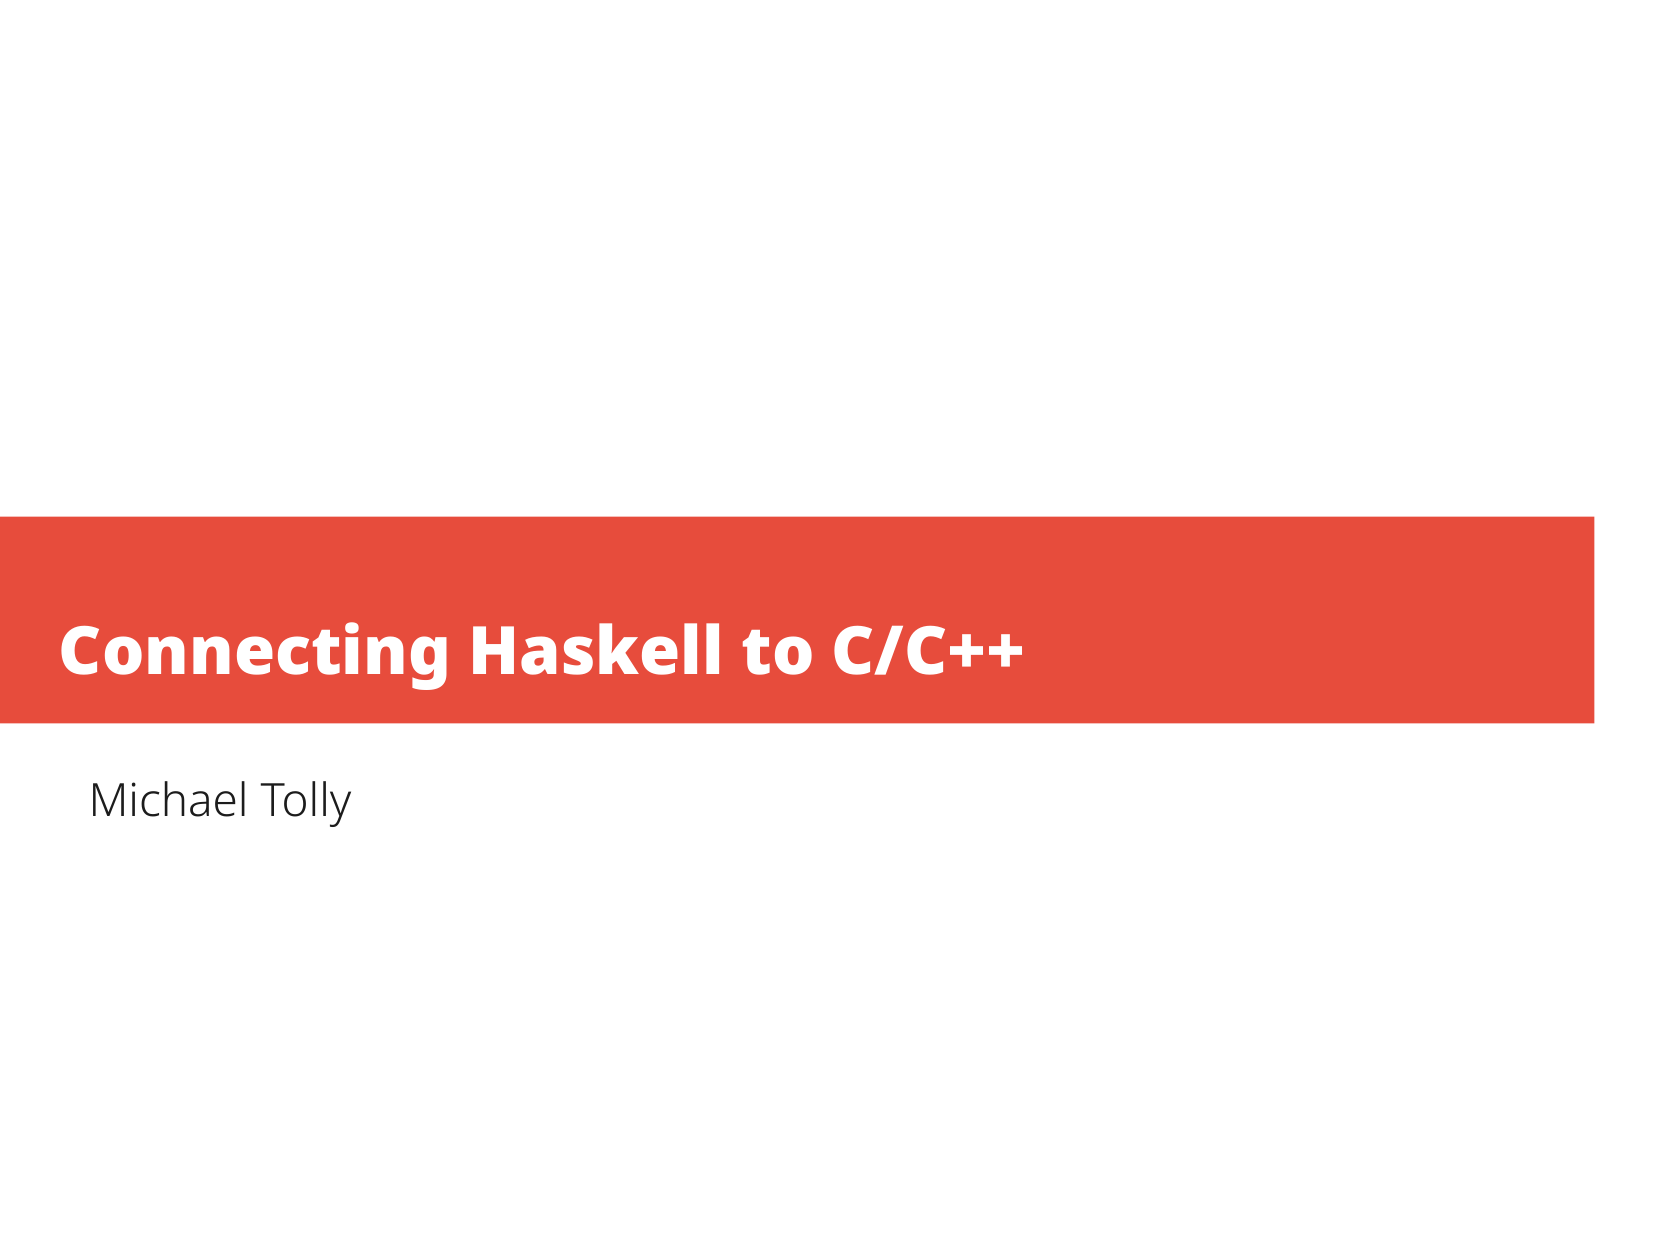

# Connecting Haskell to C/C++
Michael Tolly